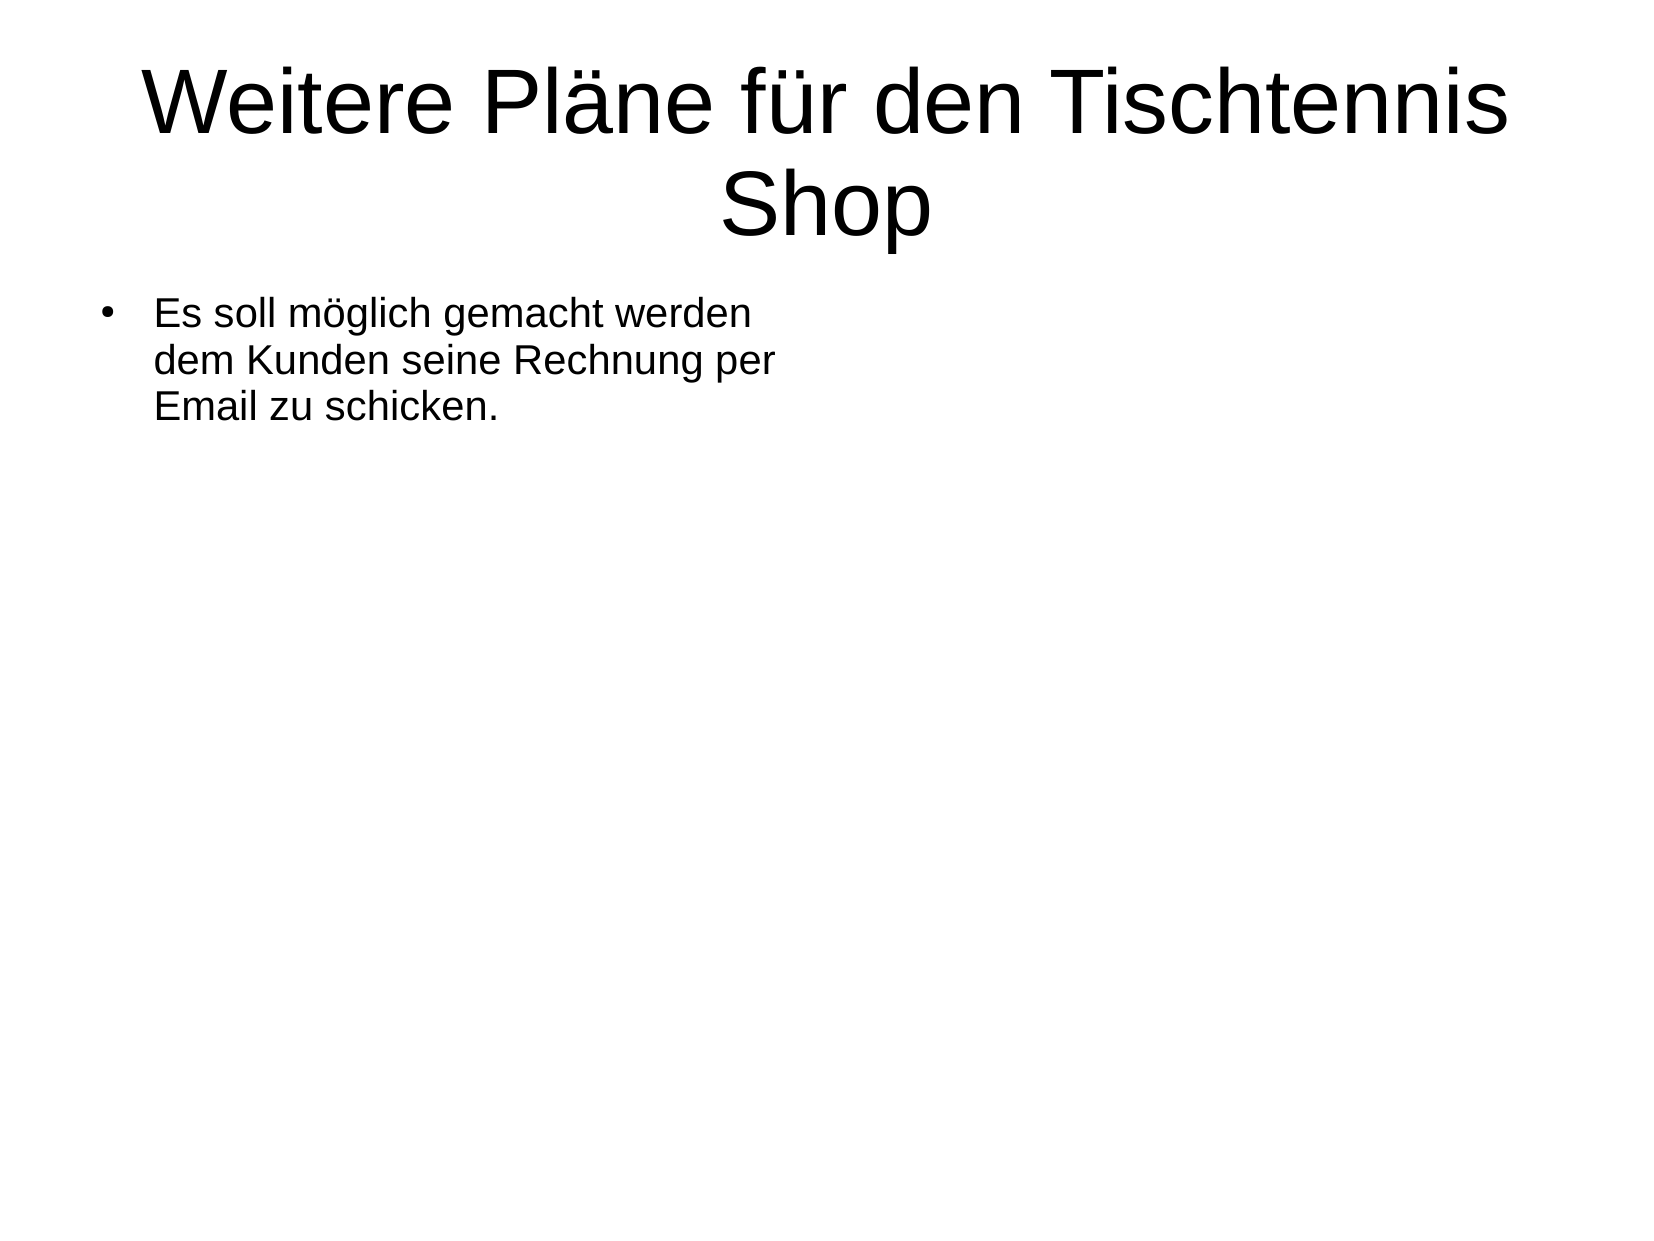

# Weitere Pläne für den Tischtennis Shop
Es soll möglich gemacht werden dem Kunden seine Rechnung per Email zu schicken.